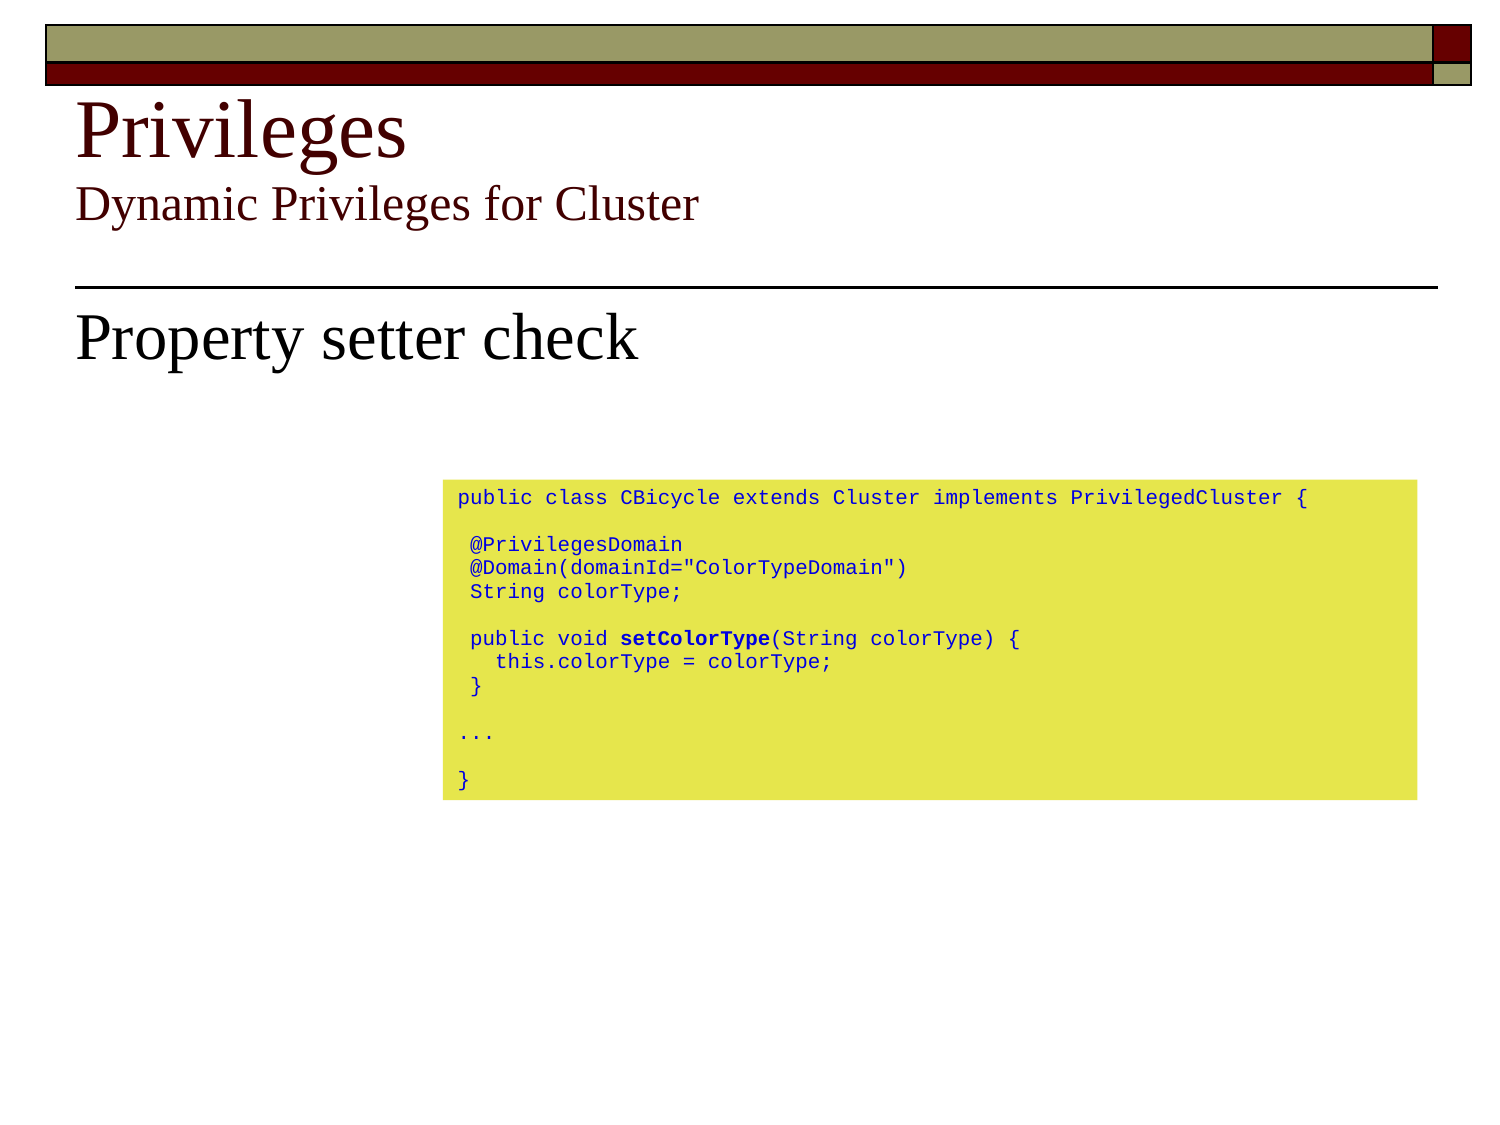

# Privileges Dynamic Privileges for Cluster
Property setter check
public class CBicycle extends Cluster implements PrivilegedCluster {
 @PrivilegesDomain
 @Domain(domainId="ColorTypeDomain")
 String colorType;
 public void setColorType(String colorType) {
 this.colorType = colorType;
 }
...
}